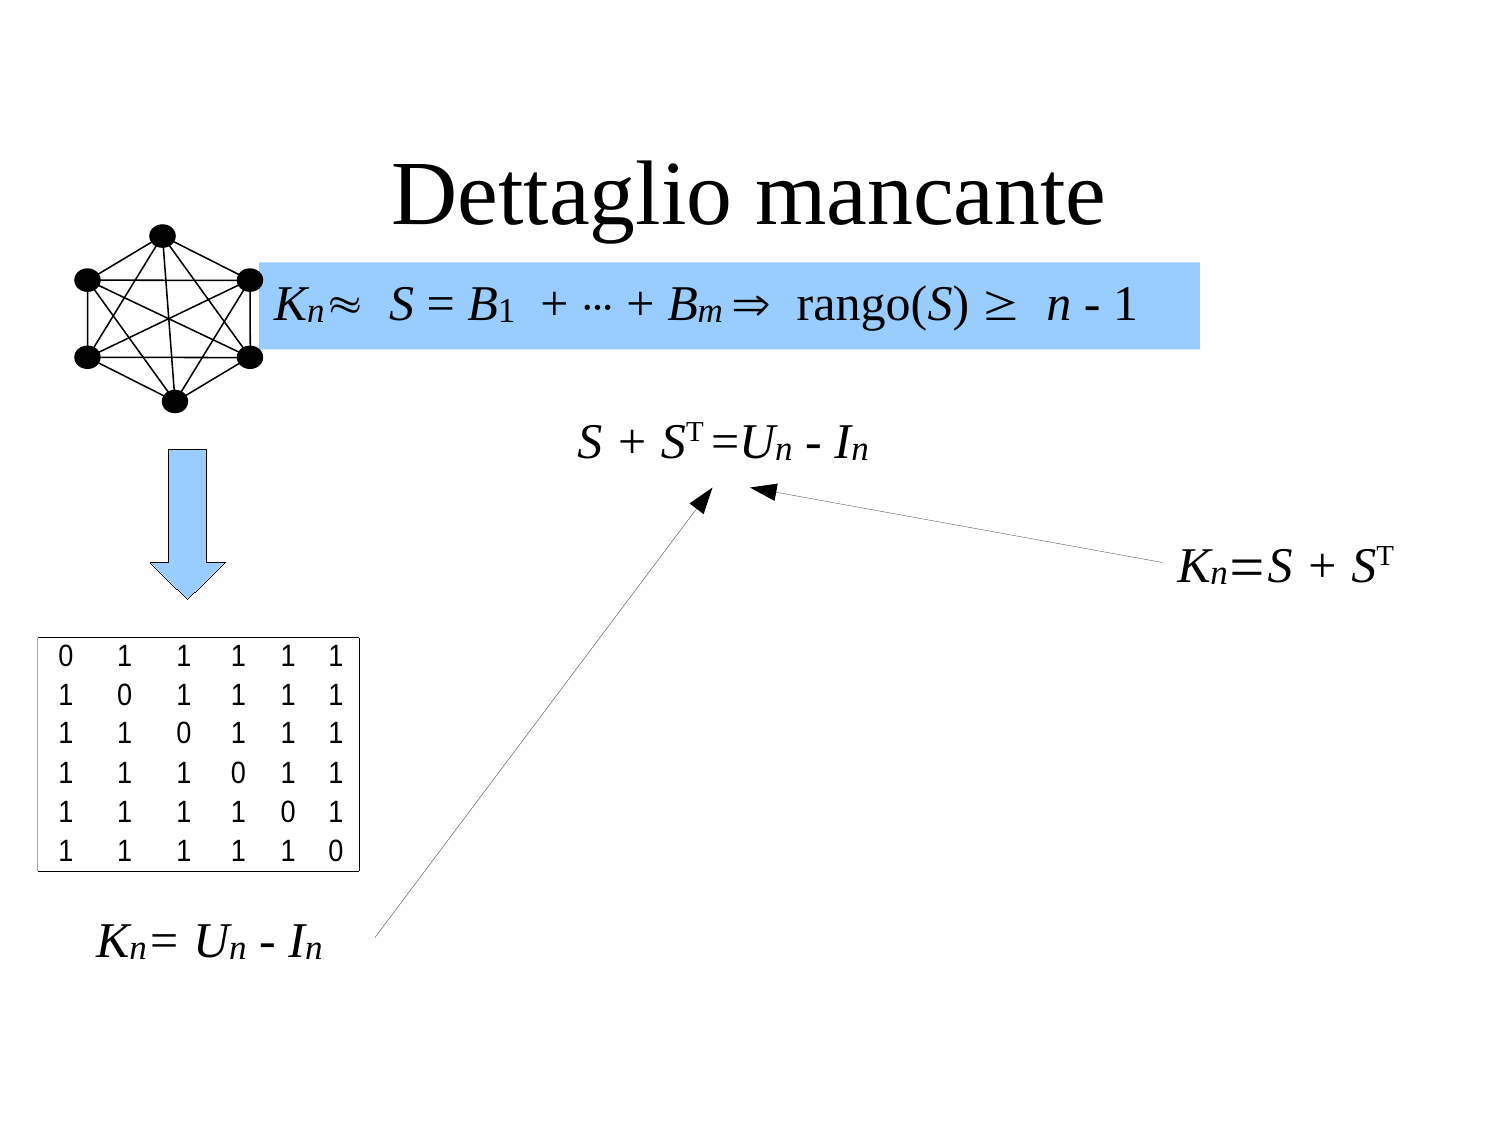

# Dettaglio mancante
Kn S = B1 + ⋯ + Bm ⇒ rango(S)  n - 1
S + ST =Un - In
Kn=S + ST
Kn= Un - In